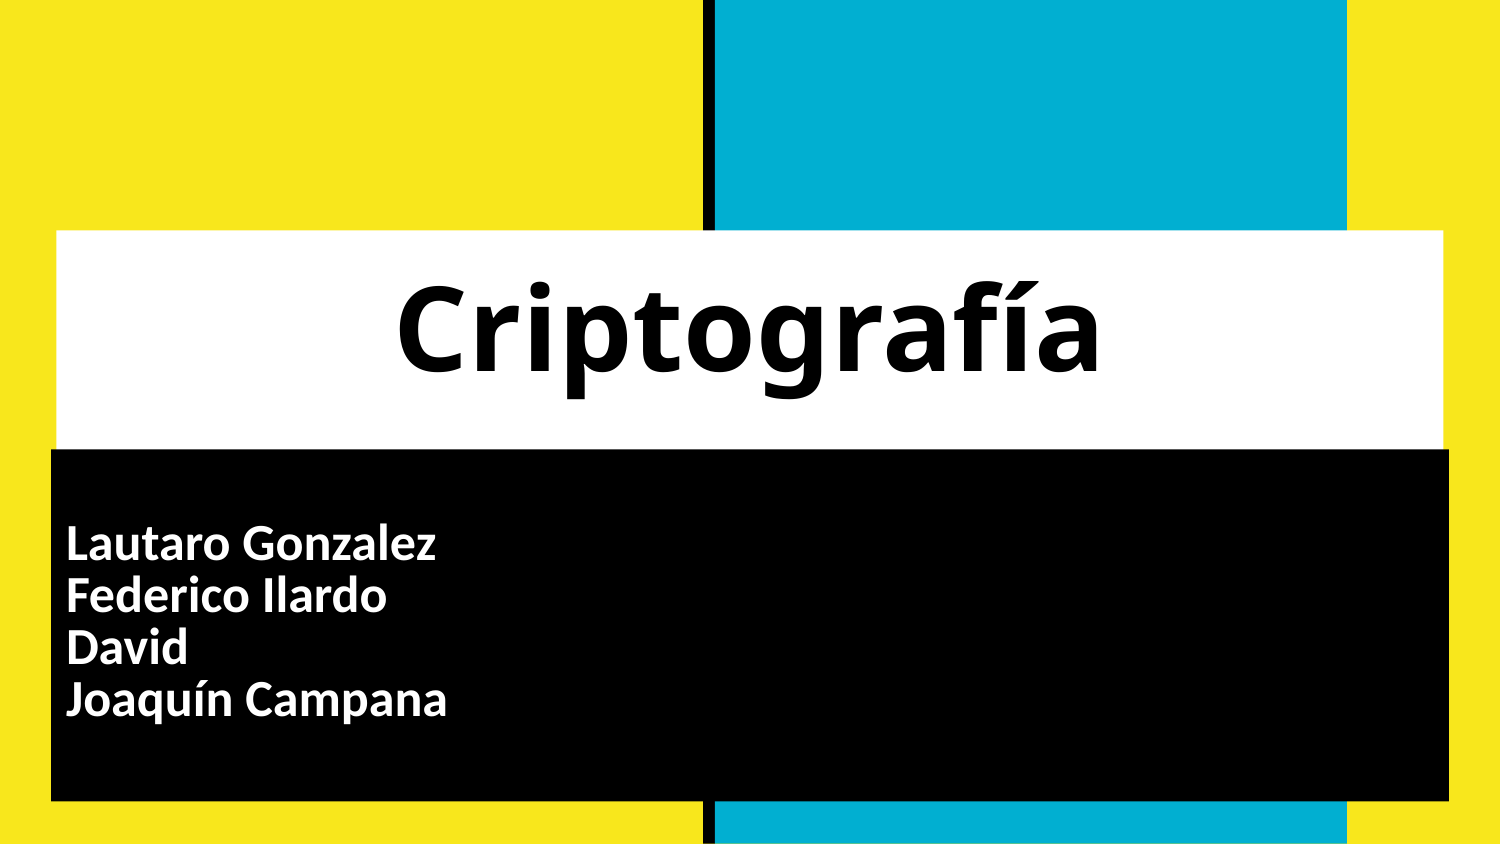

# Criptografía
Lautaro Gonzalez
Federico Ilardo
David
Joaquín Campana